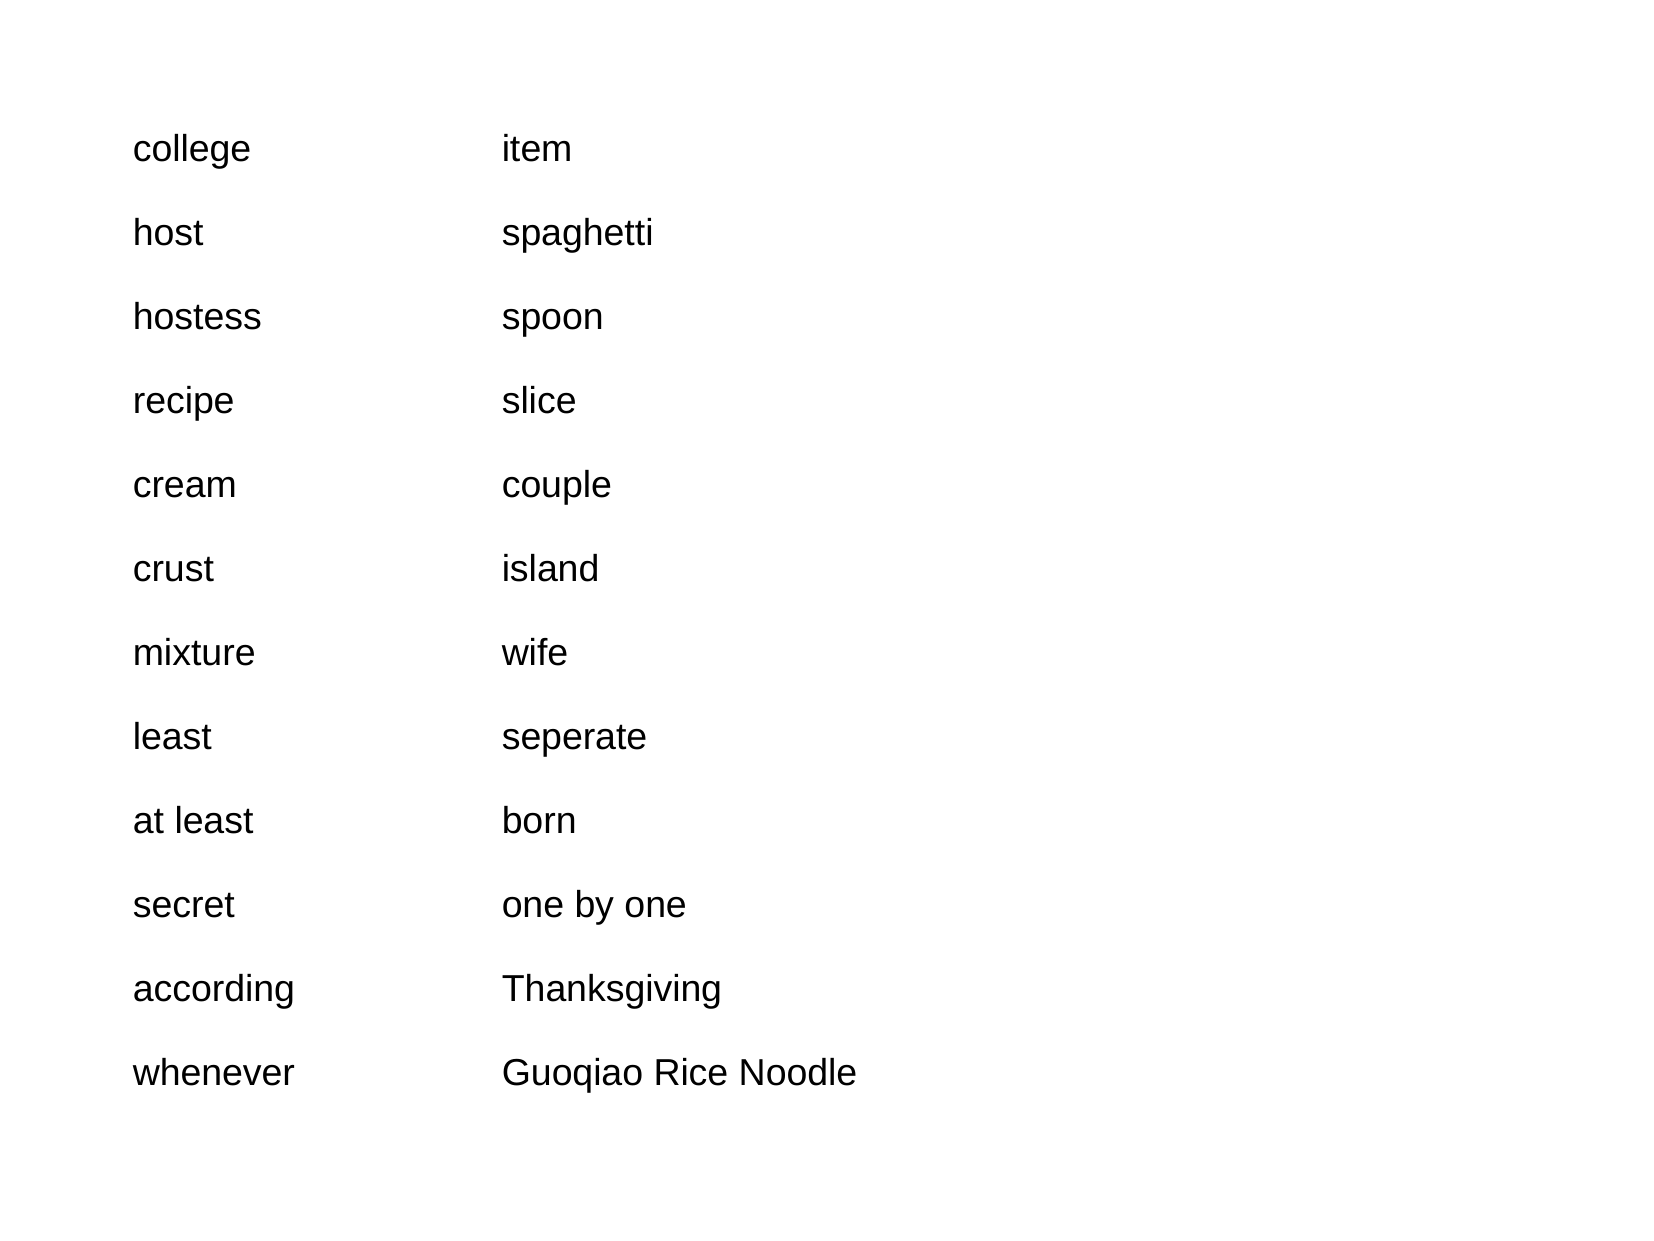

college				item
host					spaghetti
hostess				spoon
recipe				slice
cream				couple
crust				island
mixture				wife
least				seperate
at least				born
secret				one by one
according			Thanksgiving
whenever			Guoqiao Rice Noodle